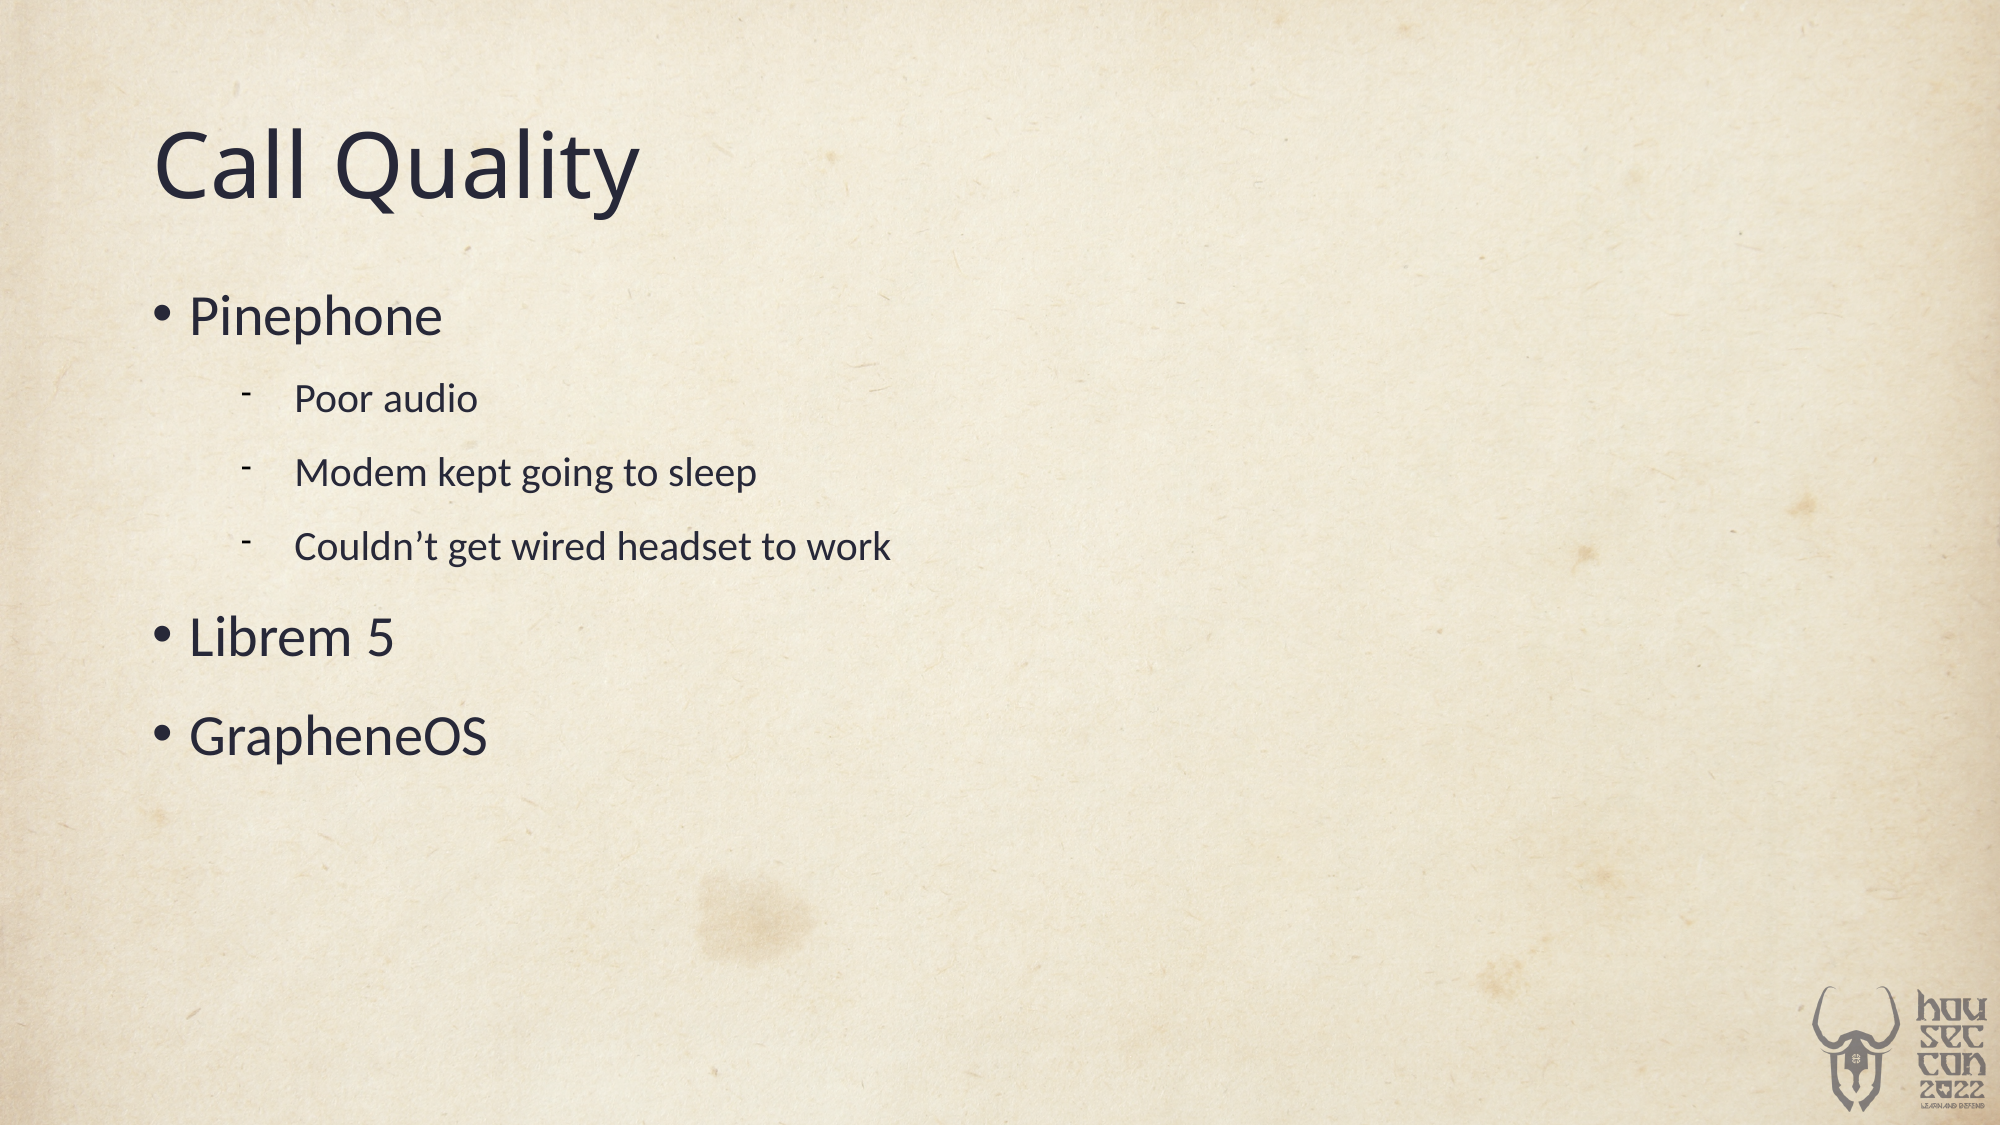

Call Quality
Pinephone
Poor audio
Modem kept going to sleep
Couldn’t get wired headset to work
Librem 5
GrapheneOS